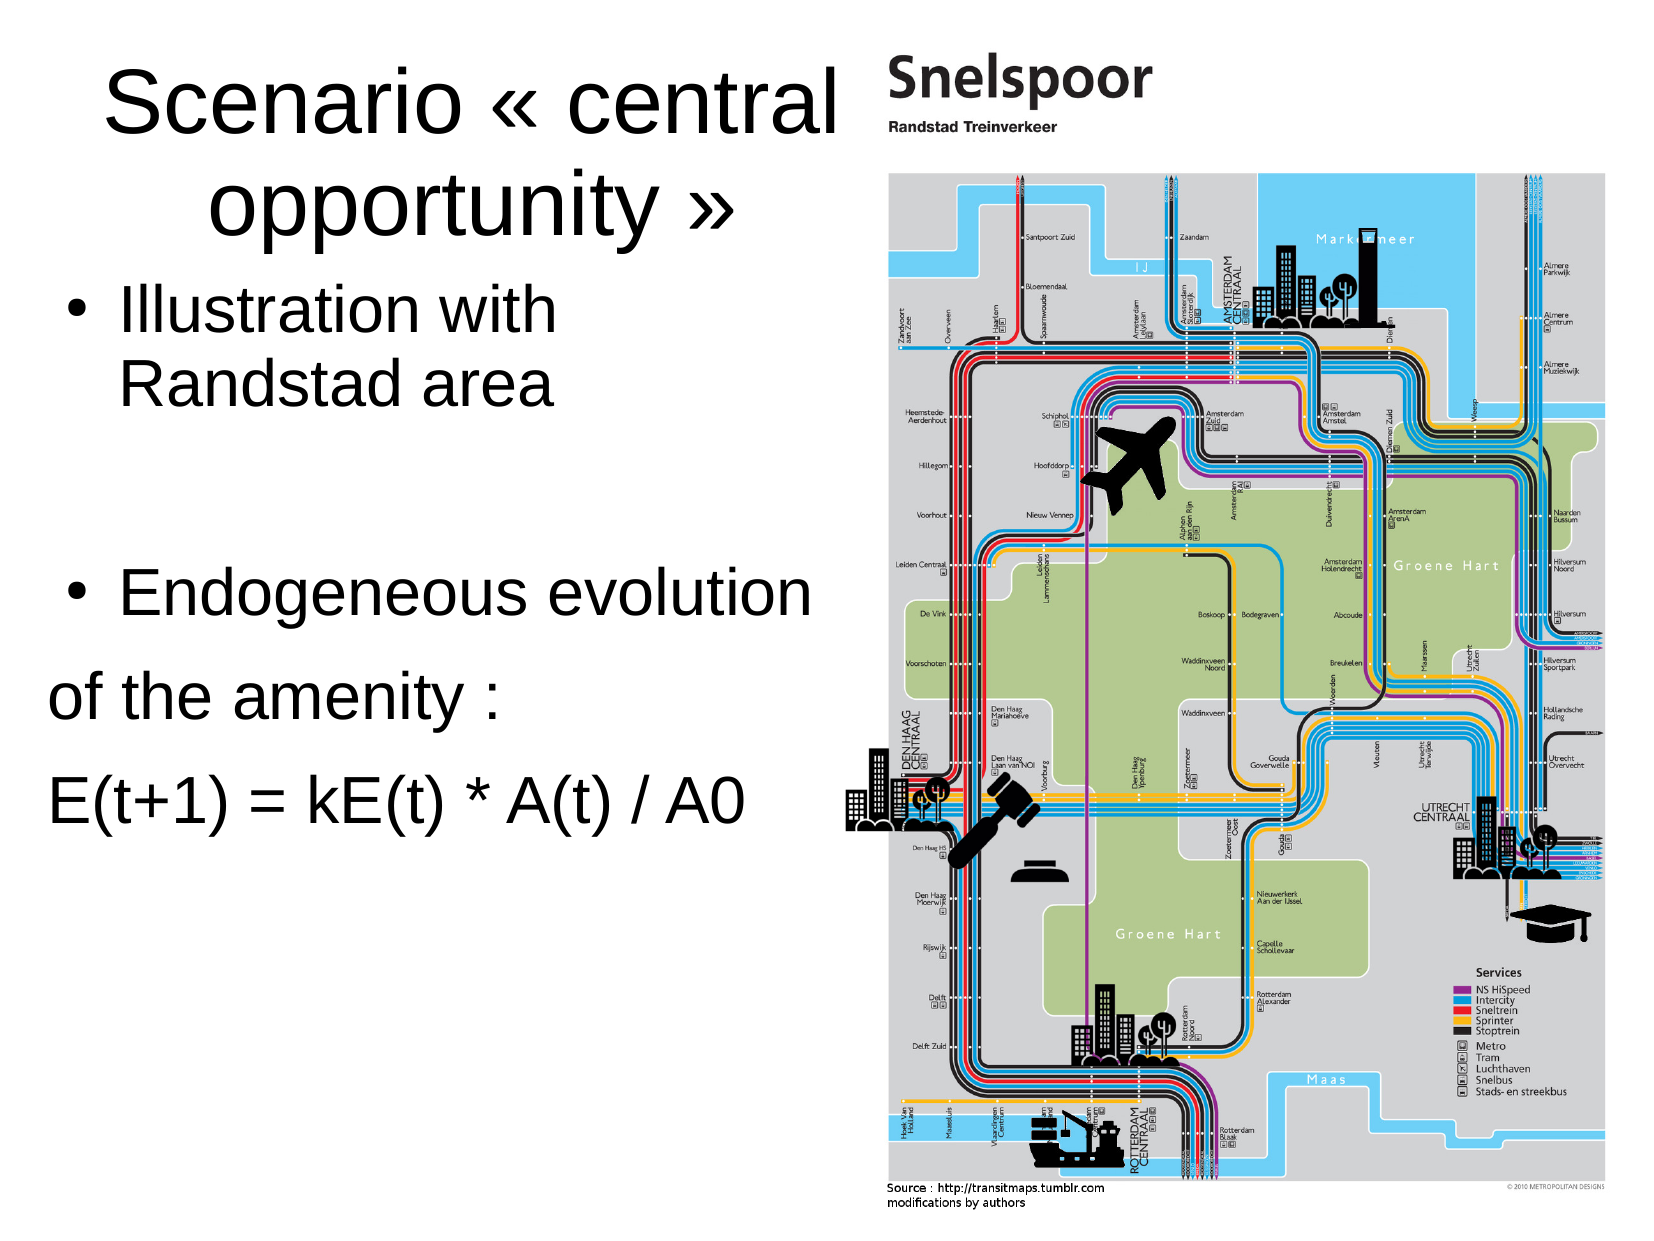

# Scenario « central opportunity »
Illustration with
Randstad area
Endogeneous evolution
of the amenity :
E(t+1) = kE(t) * A(t) / A0
16